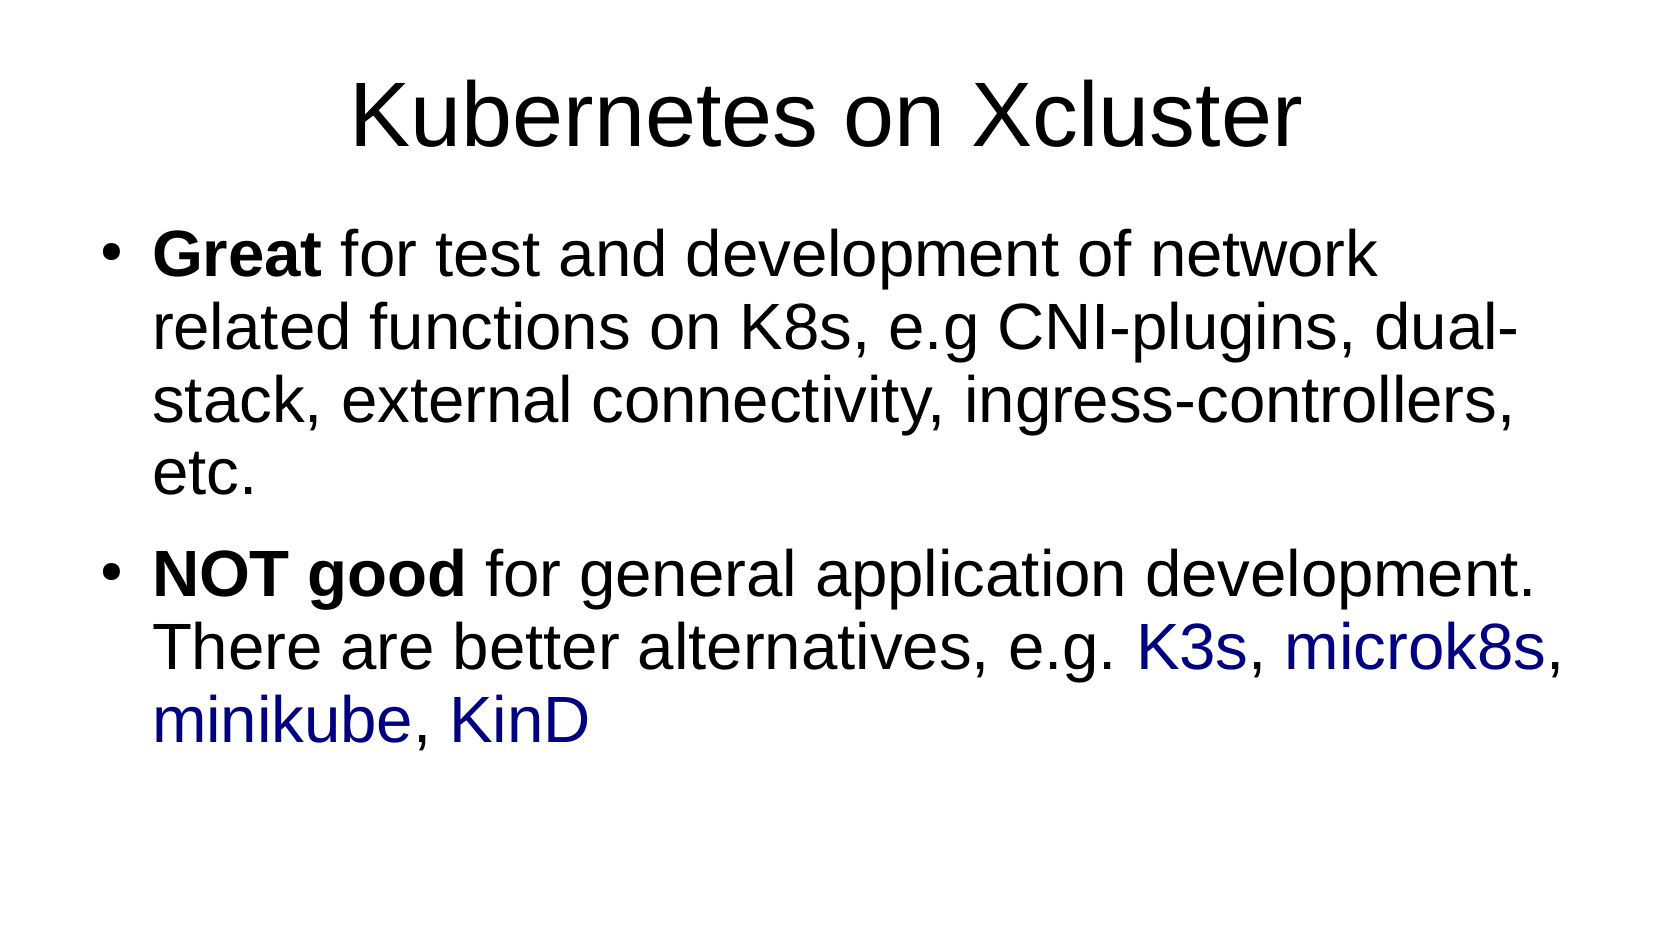

# Kubernetes on Xcluster
Great for test and development of network related functions on K8s, e.g CNI-plugins, dual-stack, external connectivity, ingress-controllers, etc.
NOT good for general application development. There are better alternatives, e.g. K3s, microk8s, minikube, KinD